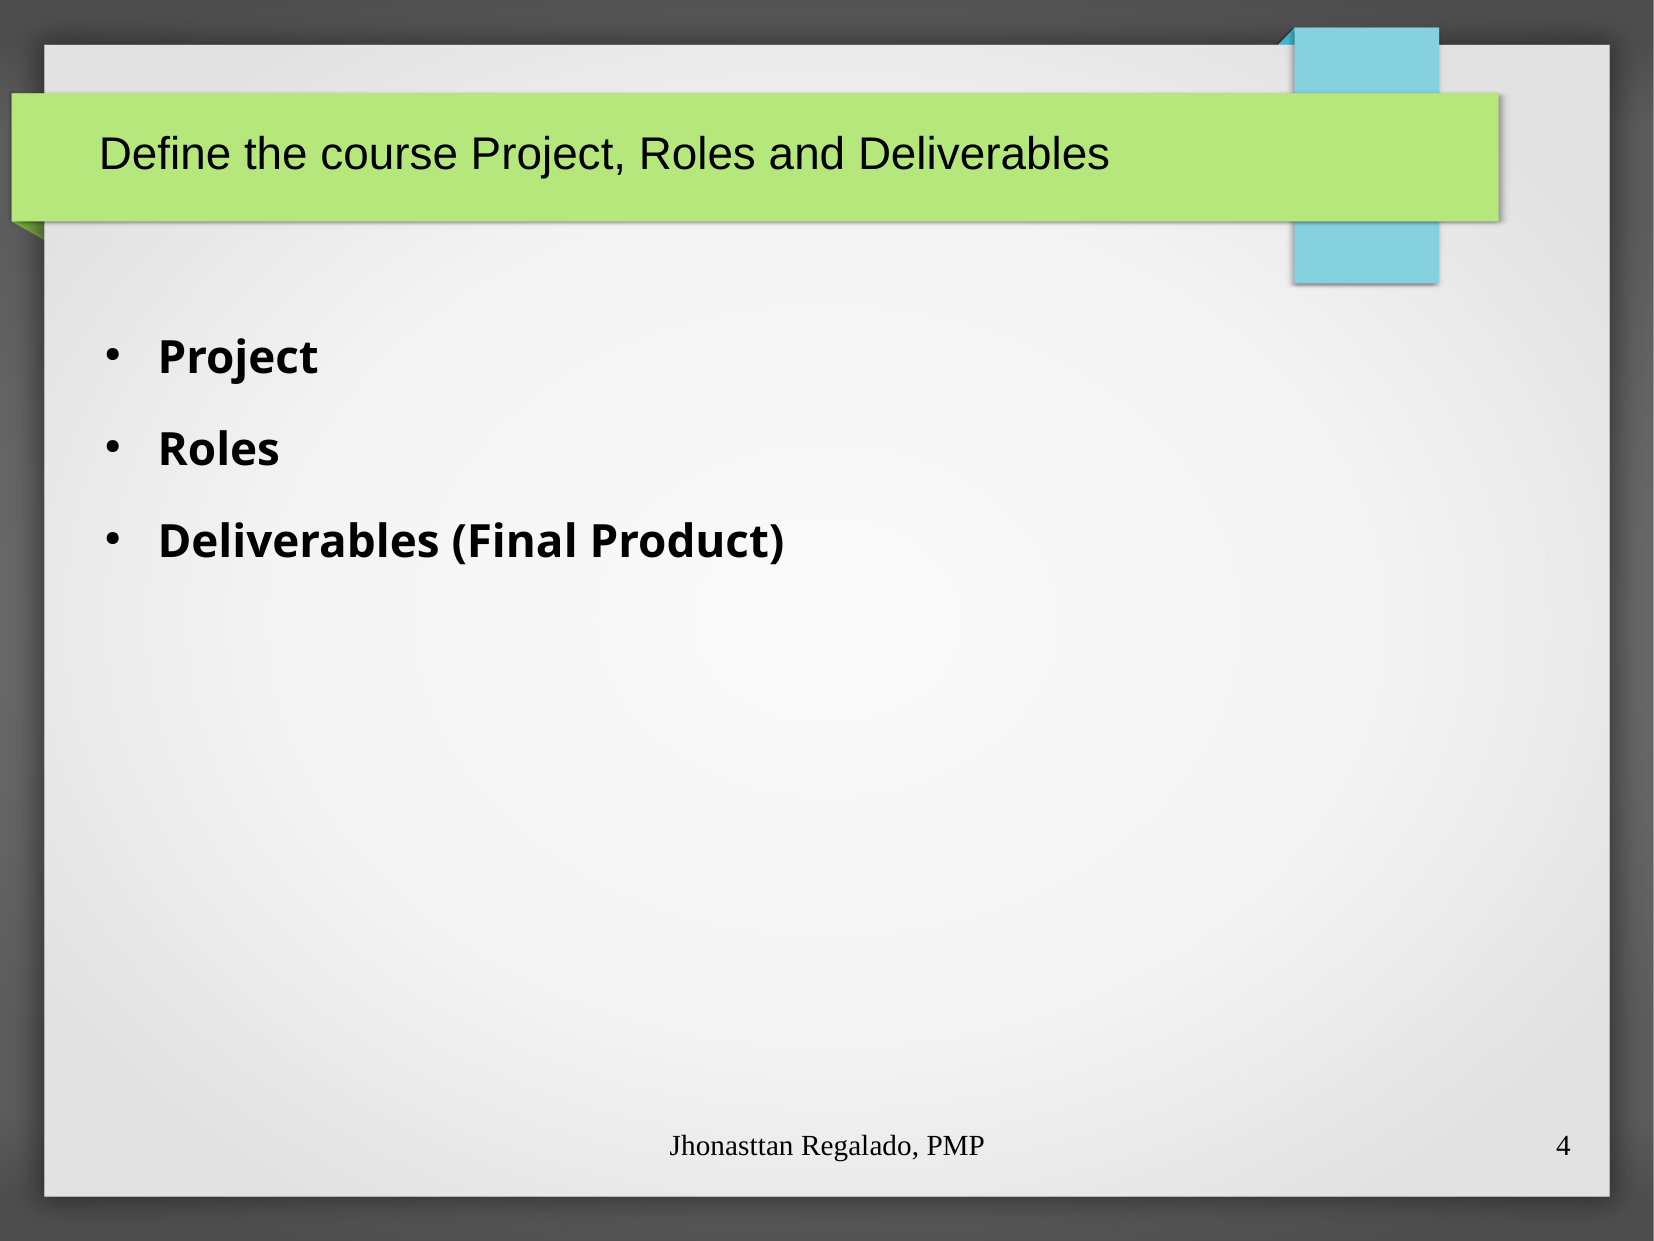

# Define the course Project, Roles and Deliverables
Project
Roles
Deliverables (Final Product)
Jhonasttan Regalado, PMP
4